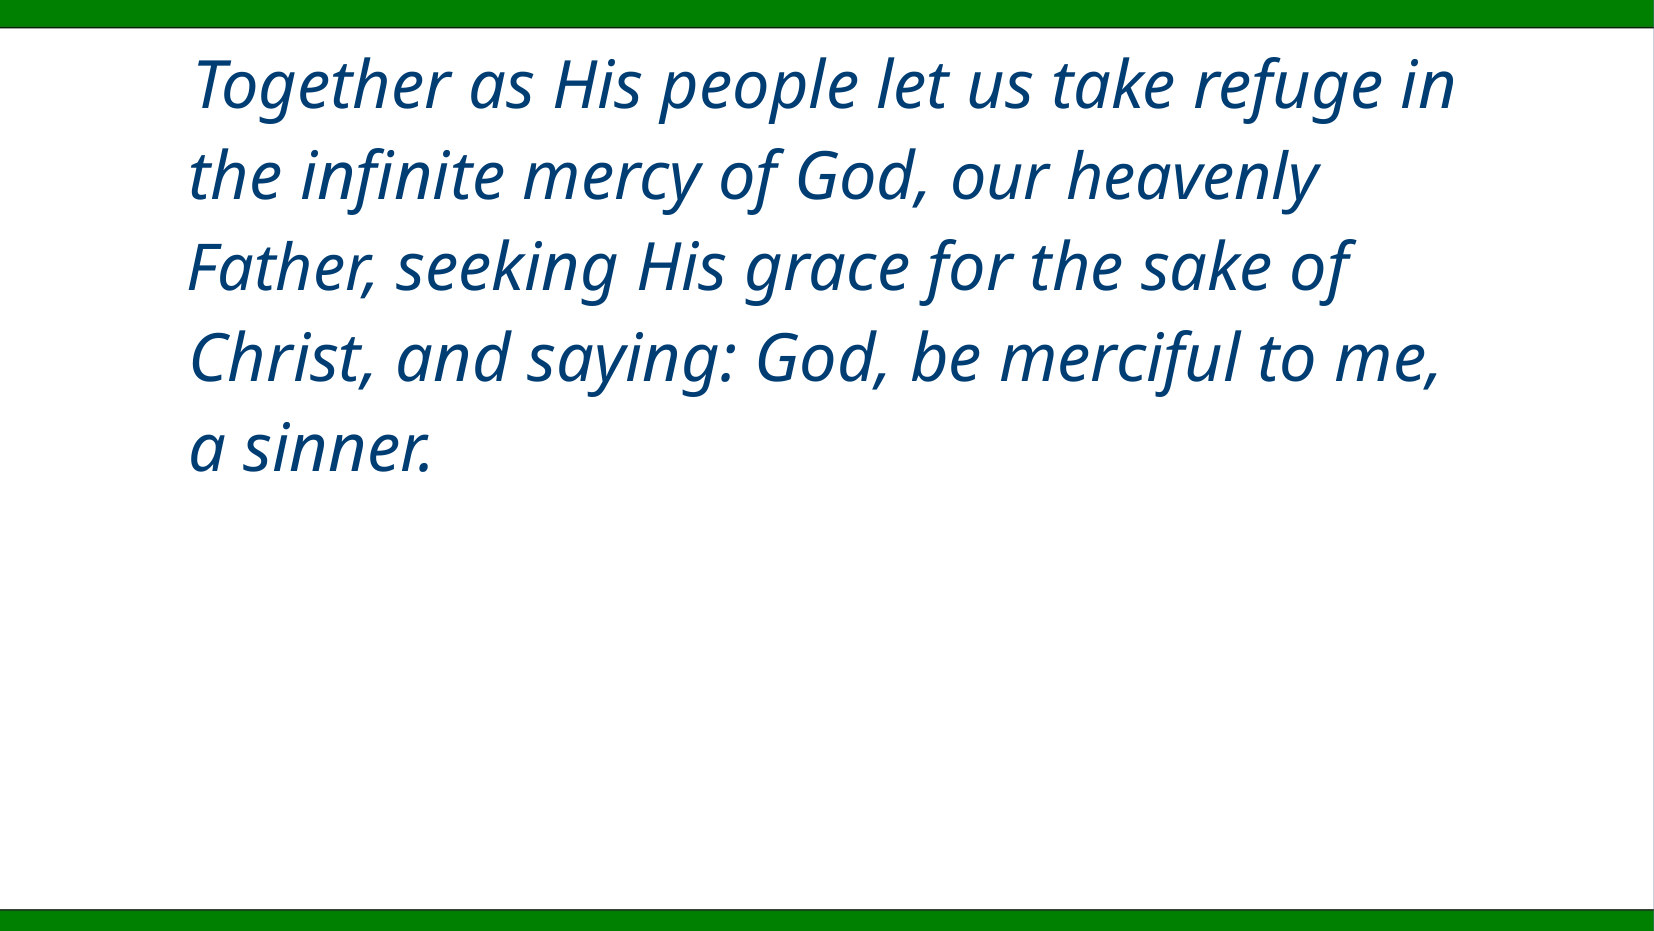

Together as His people let us take refuge in
 the infinite mercy of God, our heavenly
 Father, seeking His grace for the sake of
 Christ, and saying: God, be merciful to me,
 a sinner.